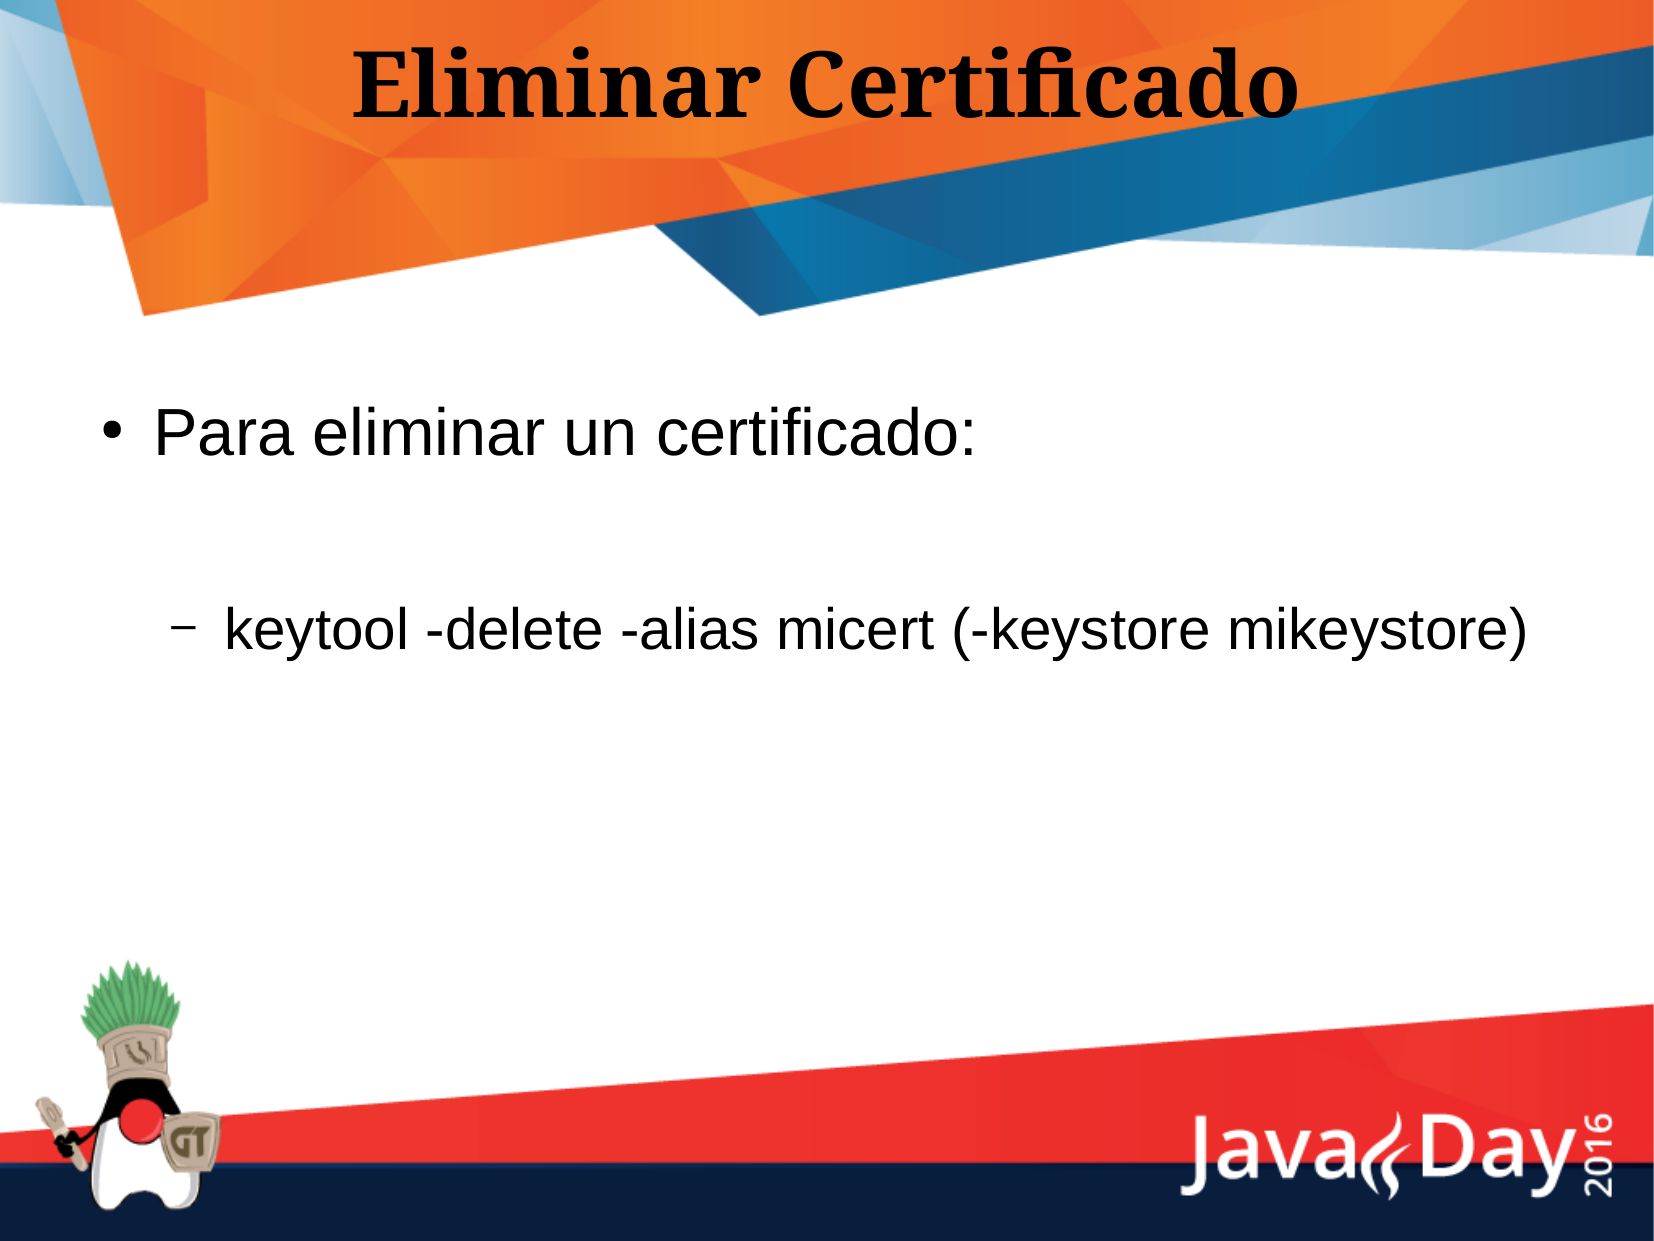

# Eliminar Certificado
Para eliminar un certificado:
keytool -delete -alias micert (-keystore mikeystore)